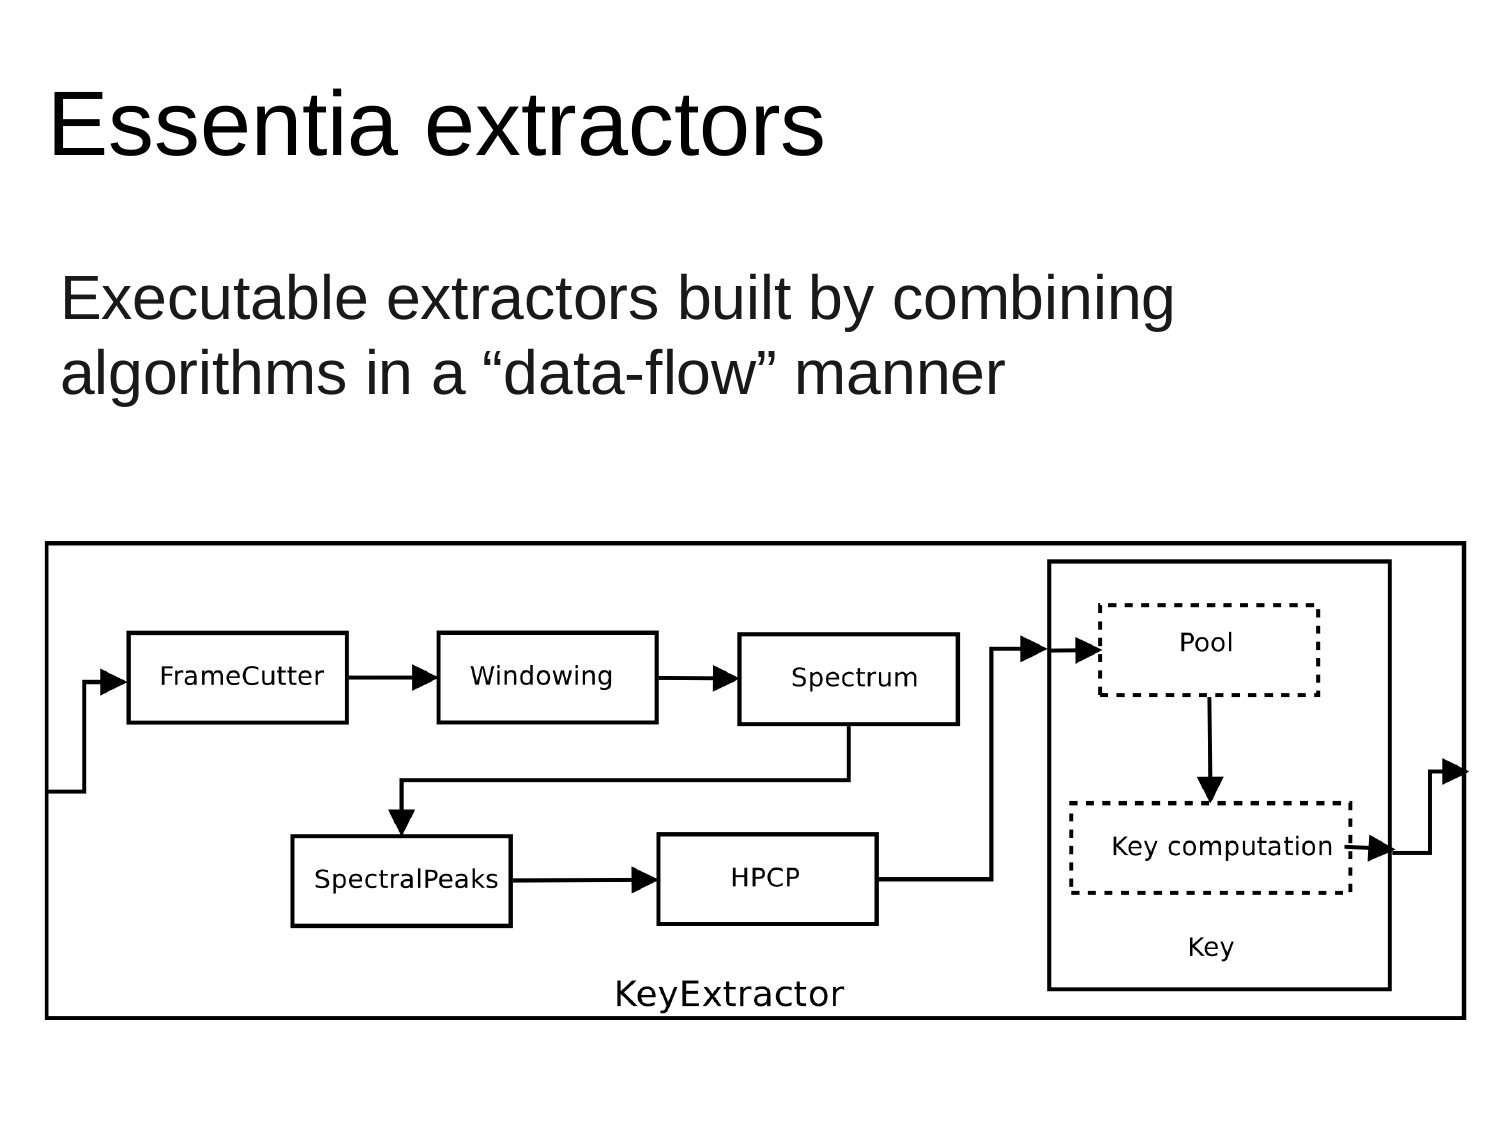

Essentia extractors
# Extractors
Executable extractors built by combining algorithms in a “data-flow” manner